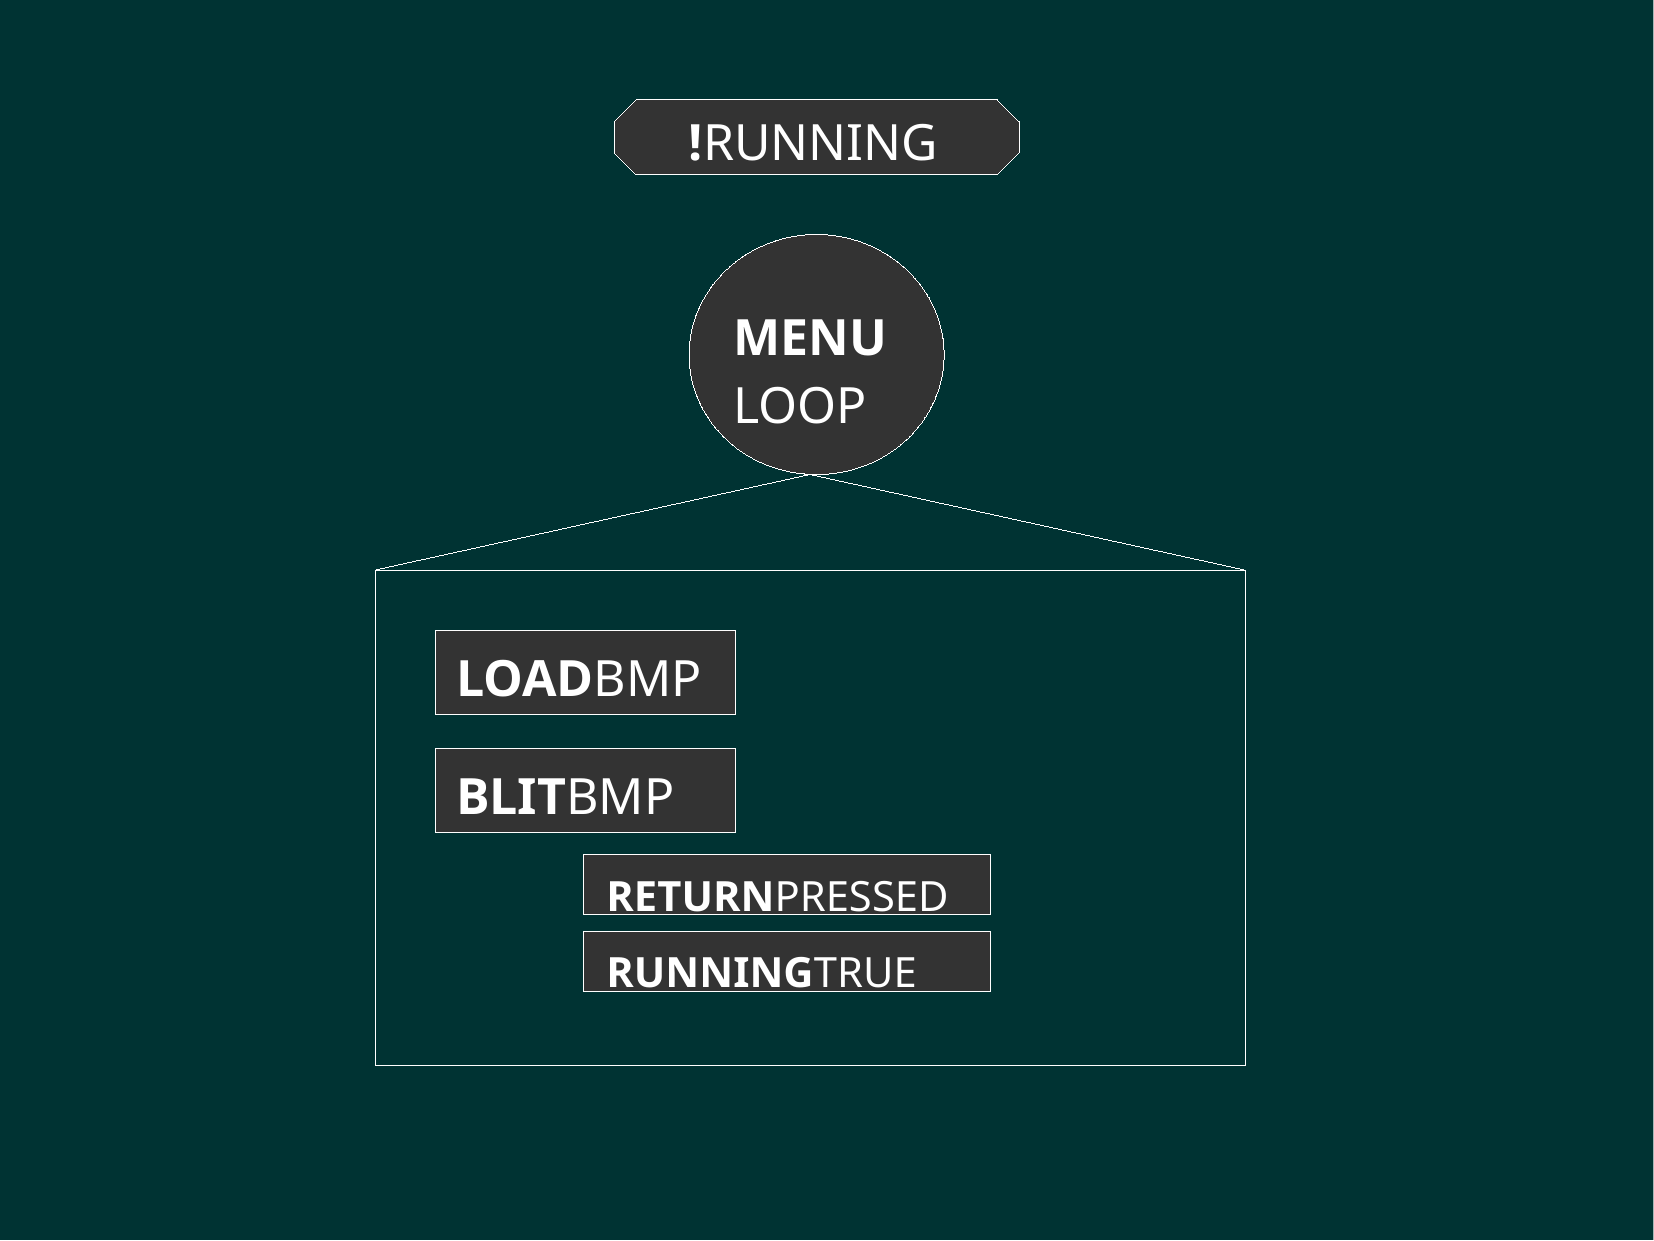

!RUNNING
MENU
LOOP
LOADBMP
BLITBMP
RETURNPRESSED
RUNNINGTRUE